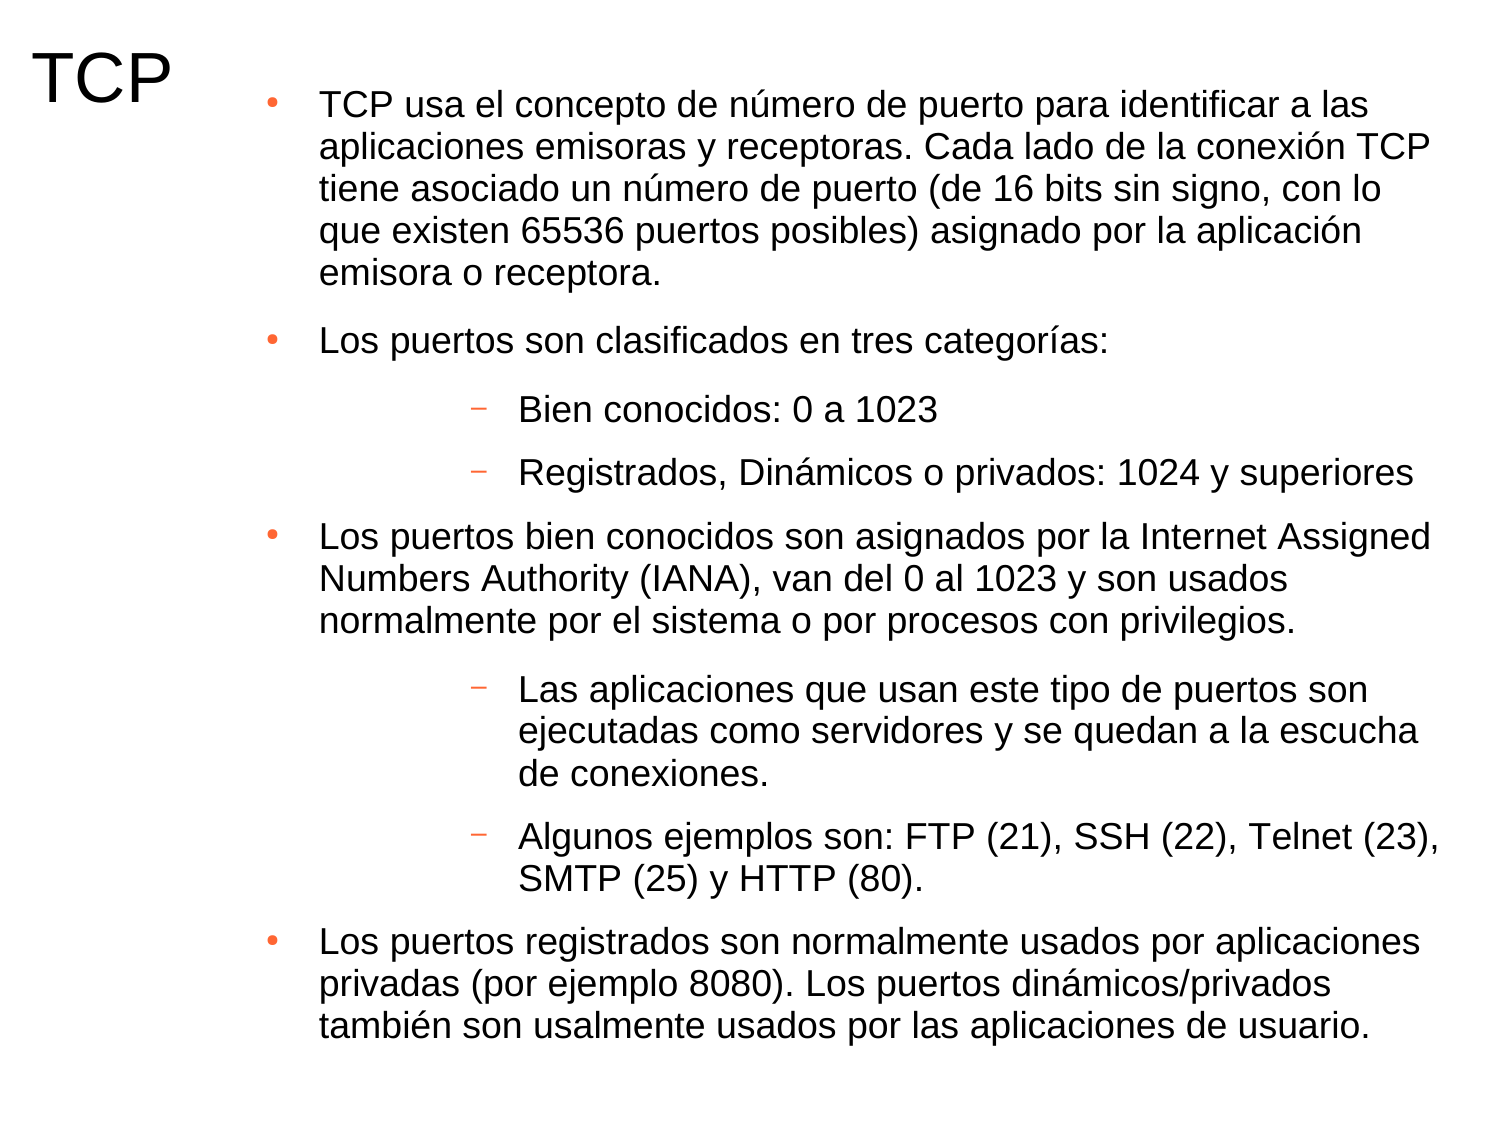

# TCP
TCP usa el concepto de número de puerto para identificar a las aplicaciones emisoras y receptoras. Cada lado de la conexión TCP tiene asociado un número de puerto (de 16 bits sin signo, con lo que existen 65536 puertos posibles) asignado por la aplicación emisora o receptora.
Los puertos son clasificados en tres categorías:
Bien conocidos: 0 a 1023
Registrados, Dinámicos o privados: 1024 y superiores
Los puertos bien conocidos son asignados por la Internet Assigned Numbers Authority (IANA), van del 0 al 1023 y son usados normalmente por el sistema o por procesos con privilegios.
Las aplicaciones que usan este tipo de puertos son ejecutadas como servidores y se quedan a la escucha de conexiones.
Algunos ejemplos son: FTP (21), SSH (22), Telnet (23), SMTP (25) y HTTP (80).
Los puertos registrados son normalmente usados por aplicaciones privadas (por ejemplo 8080). Los puertos dinámicos/privados también son usalmente usados por las aplicaciones de usuario.